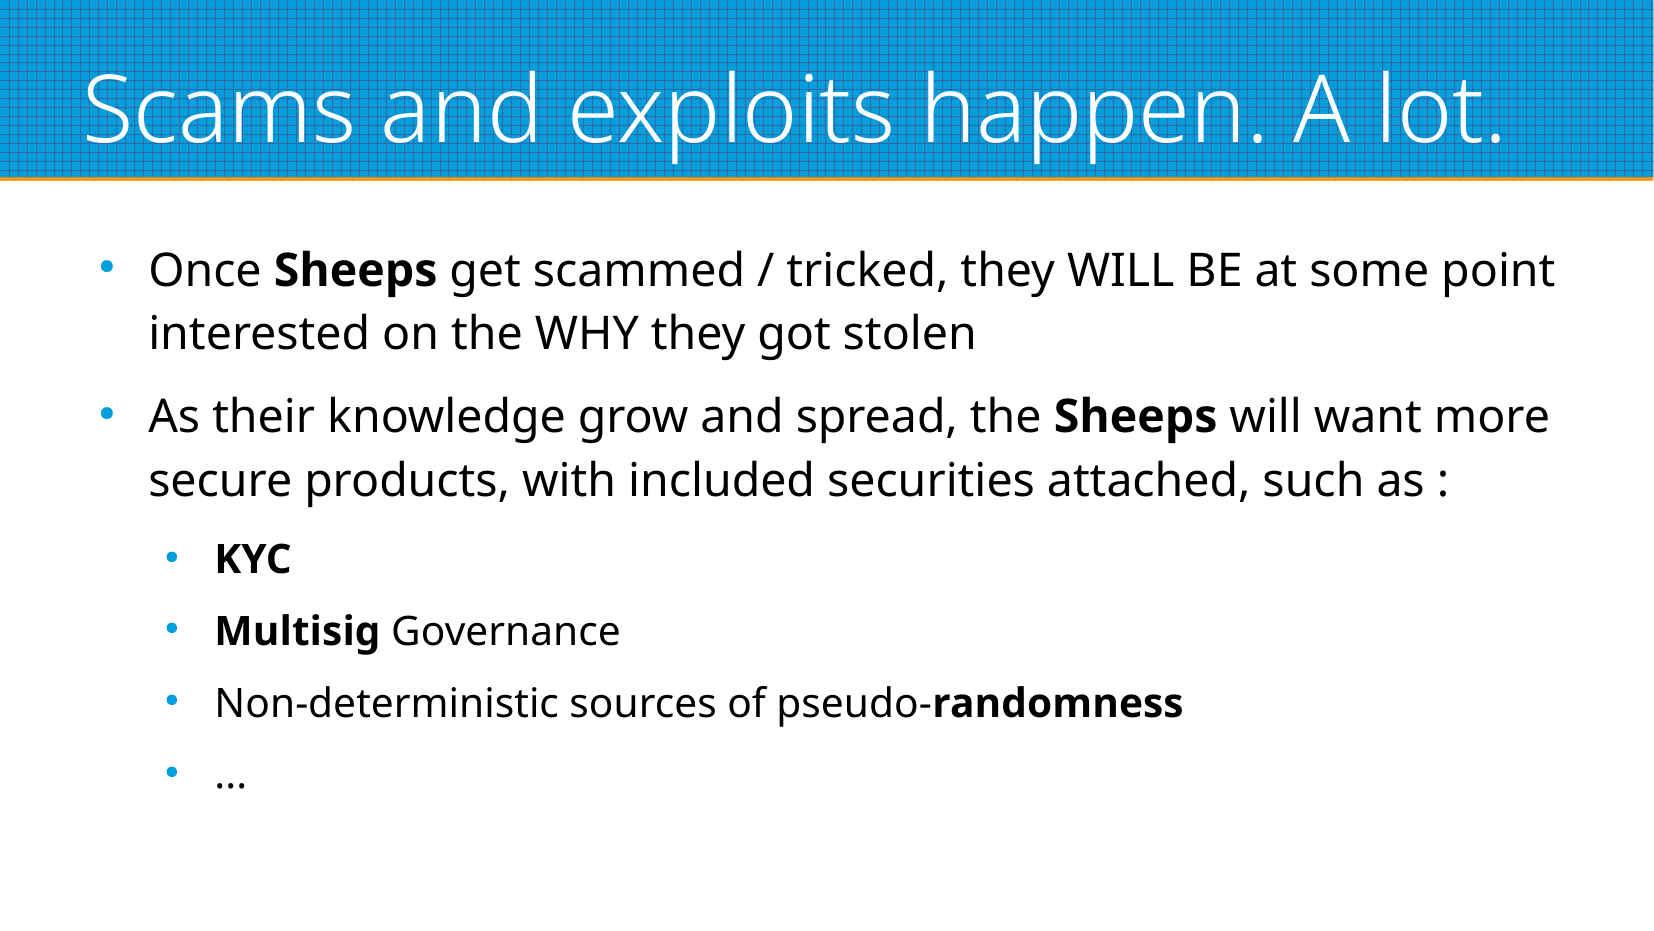

# Scams and exploits happen. A lot.
Once Sheeps get scammed / tricked, they WILL BE at some point interested on the WHY they got stolen
As their knowledge grow and spread, the Sheeps will want more secure products, with included securities attached, such as :
KYC
Multisig Governance
Non-deterministic sources of pseudo-randomness
...